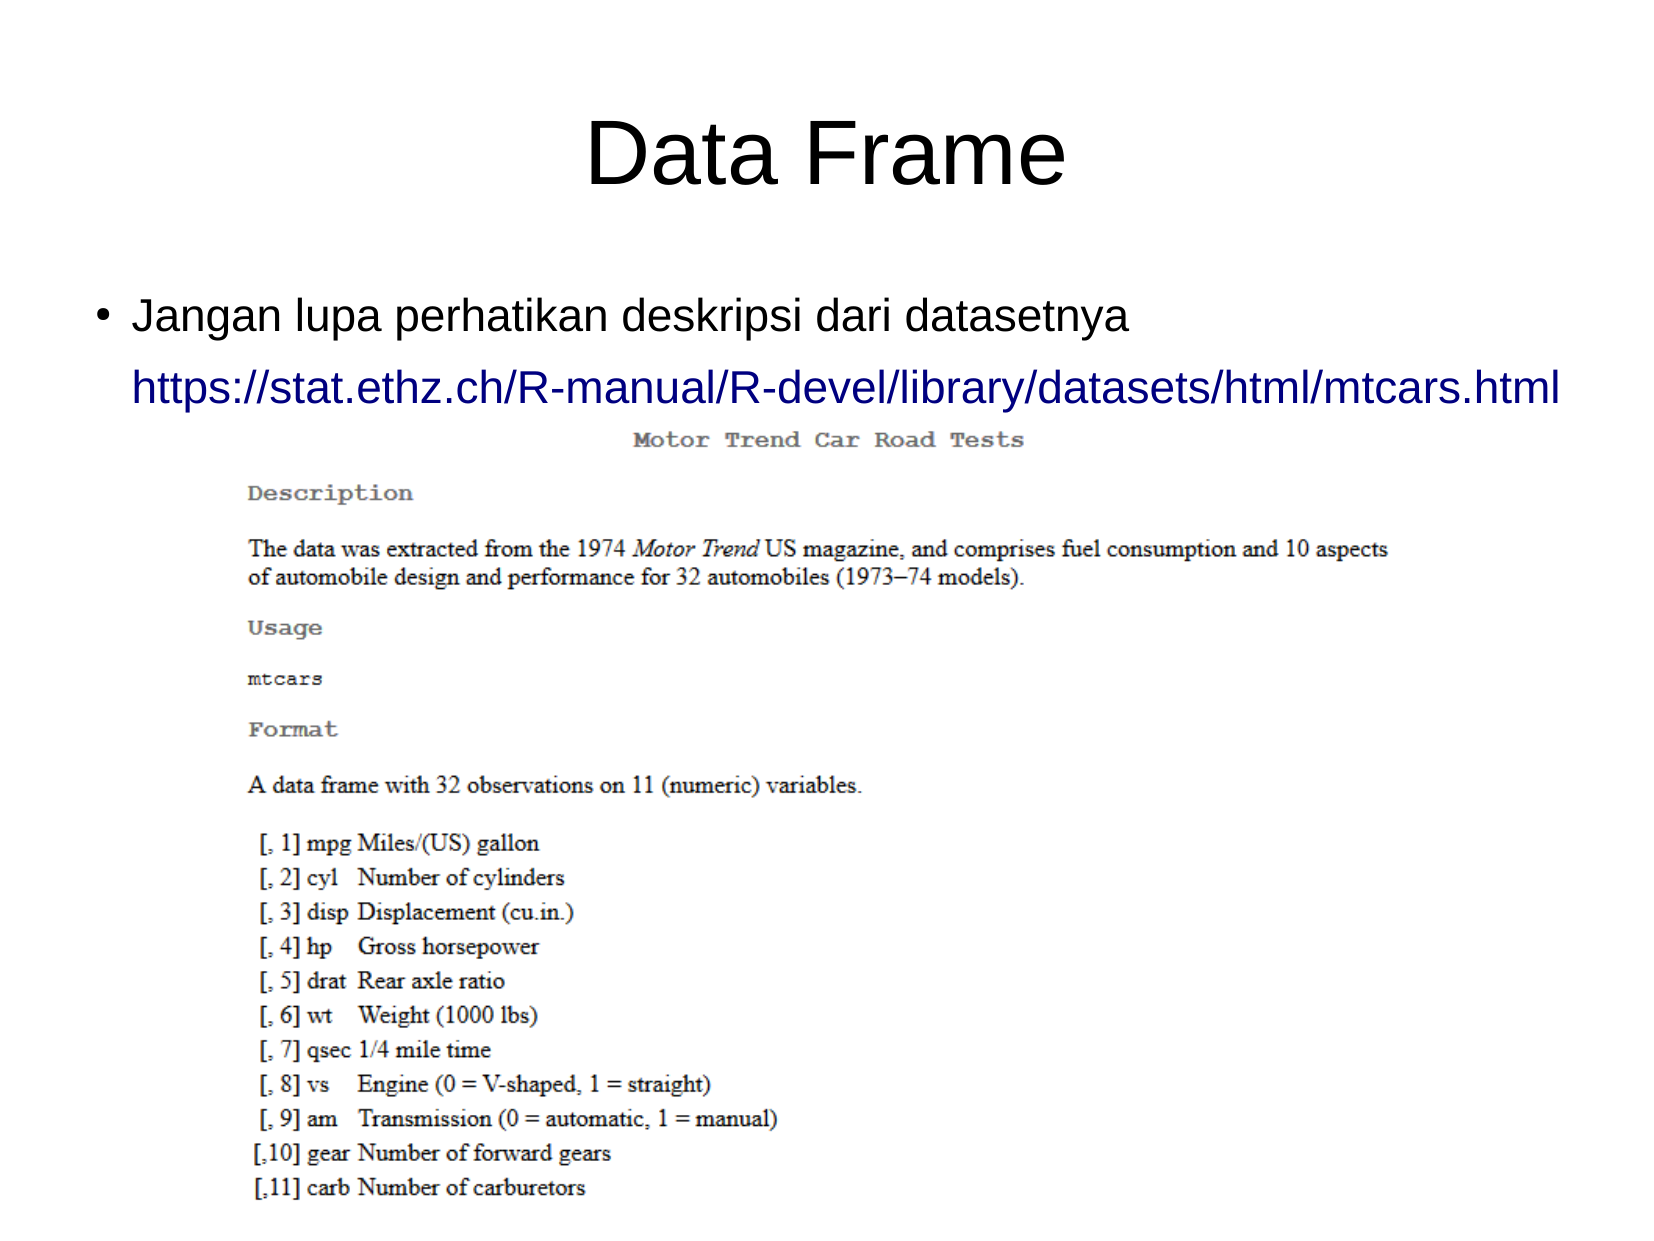

# Data Frame
Jangan lupa perhatikan deskripsi dari datasetnya
https://stat.ethz.ch/R-manual/R-devel/library/datasets/html/mtcars.html